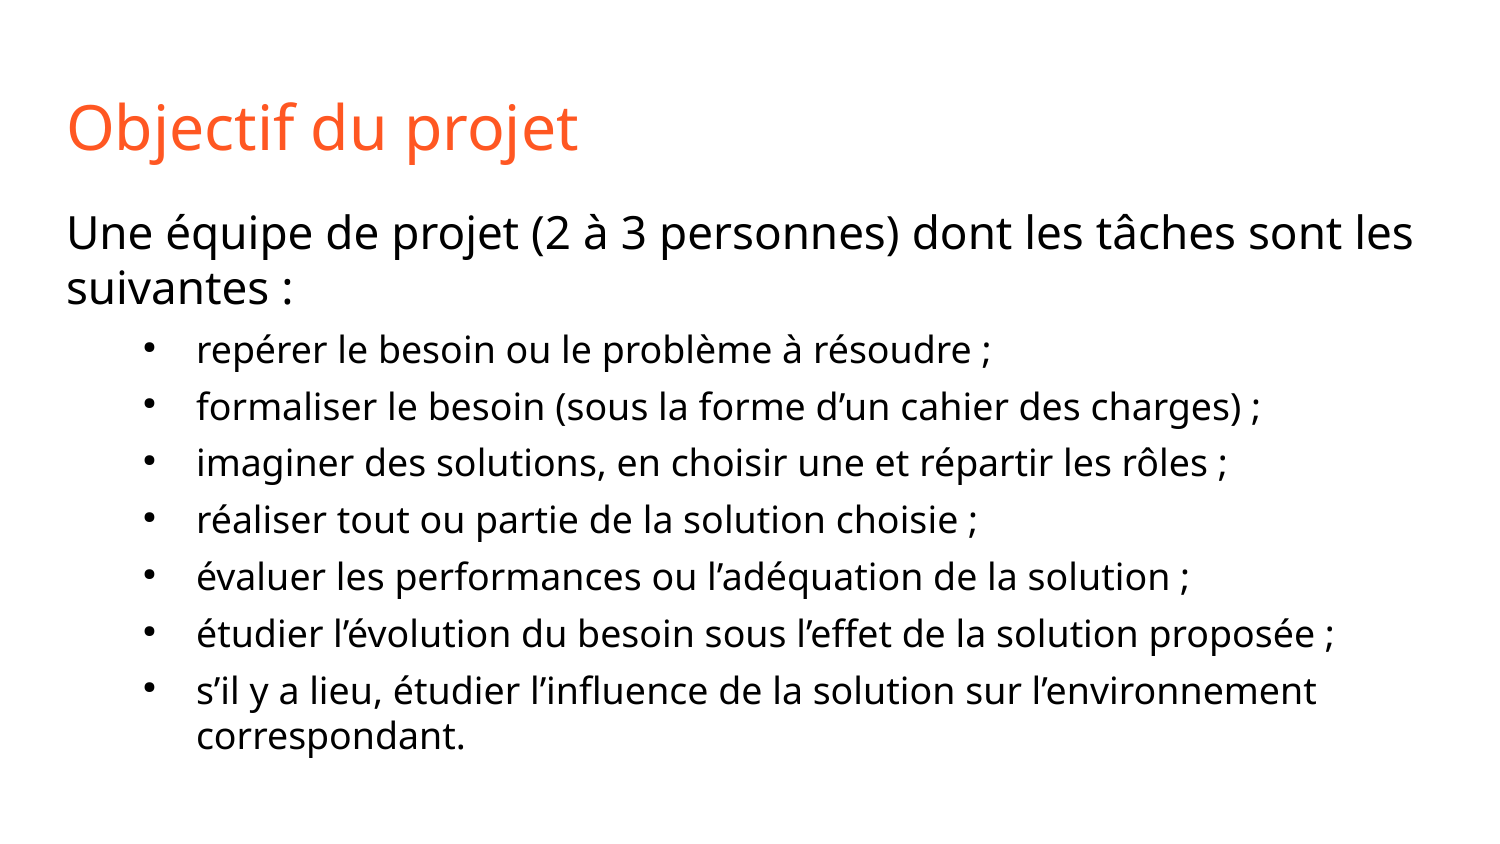

# Objectif du projet
Une équipe de projet (2 à 3 personnes) dont les tâches sont les suivantes :
repérer le besoin ou le problème à résoudre ;
formaliser le besoin (sous la forme d’un cahier des charges) ;
imaginer des solutions, en choisir une et répartir les rôles ;
réaliser tout ou partie de la solution choisie ;
évaluer les performances ou l’adéquation de la solution ;
étudier l’évolution du besoin sous l’effet de la solution proposée ;
s’il y a lieu, étudier l’influence de la solution sur l’environnement correspondant.